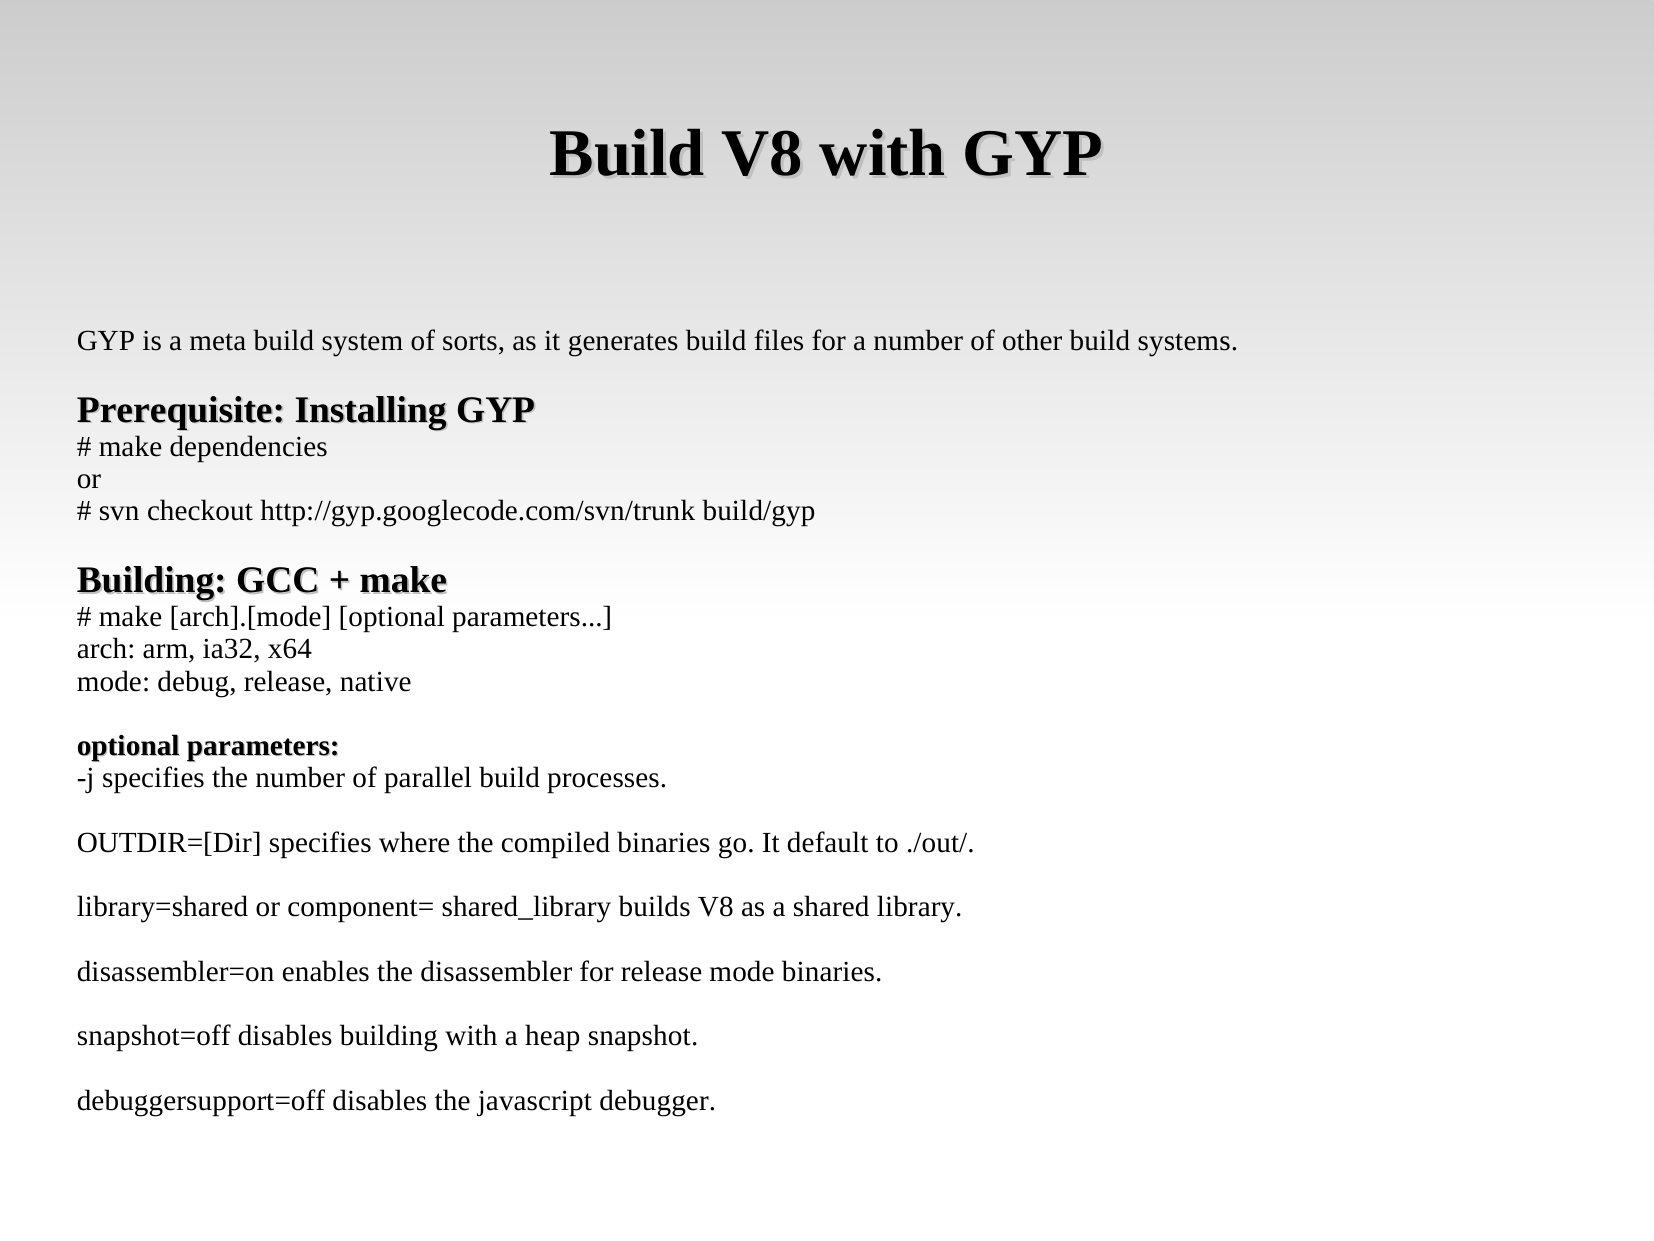

# Build V8 with GYP
GYP is a meta build system of sorts, as it generates build files for a number of other build systems.
Prerequisite: Installing GYP
# make dependencies
or
# svn checkout http://gyp.googlecode.com/svn/trunk build/gyp
Building: GCC + make
# make [arch].[mode] [optional parameters...]
arch: arm, ia32, x64
mode: debug, release, native
optional parameters:
-j specifies the number of parallel build processes.
OUTDIR=[Dir] specifies where the compiled binaries go. It default to ./out/.
library=shared or component= shared_library builds V8 as a shared library.
disassembler=on enables the disassembler for release mode binaries.
snapshot=off disables building with a heap snapshot.
debuggersupport=off disables the javascript debugger.